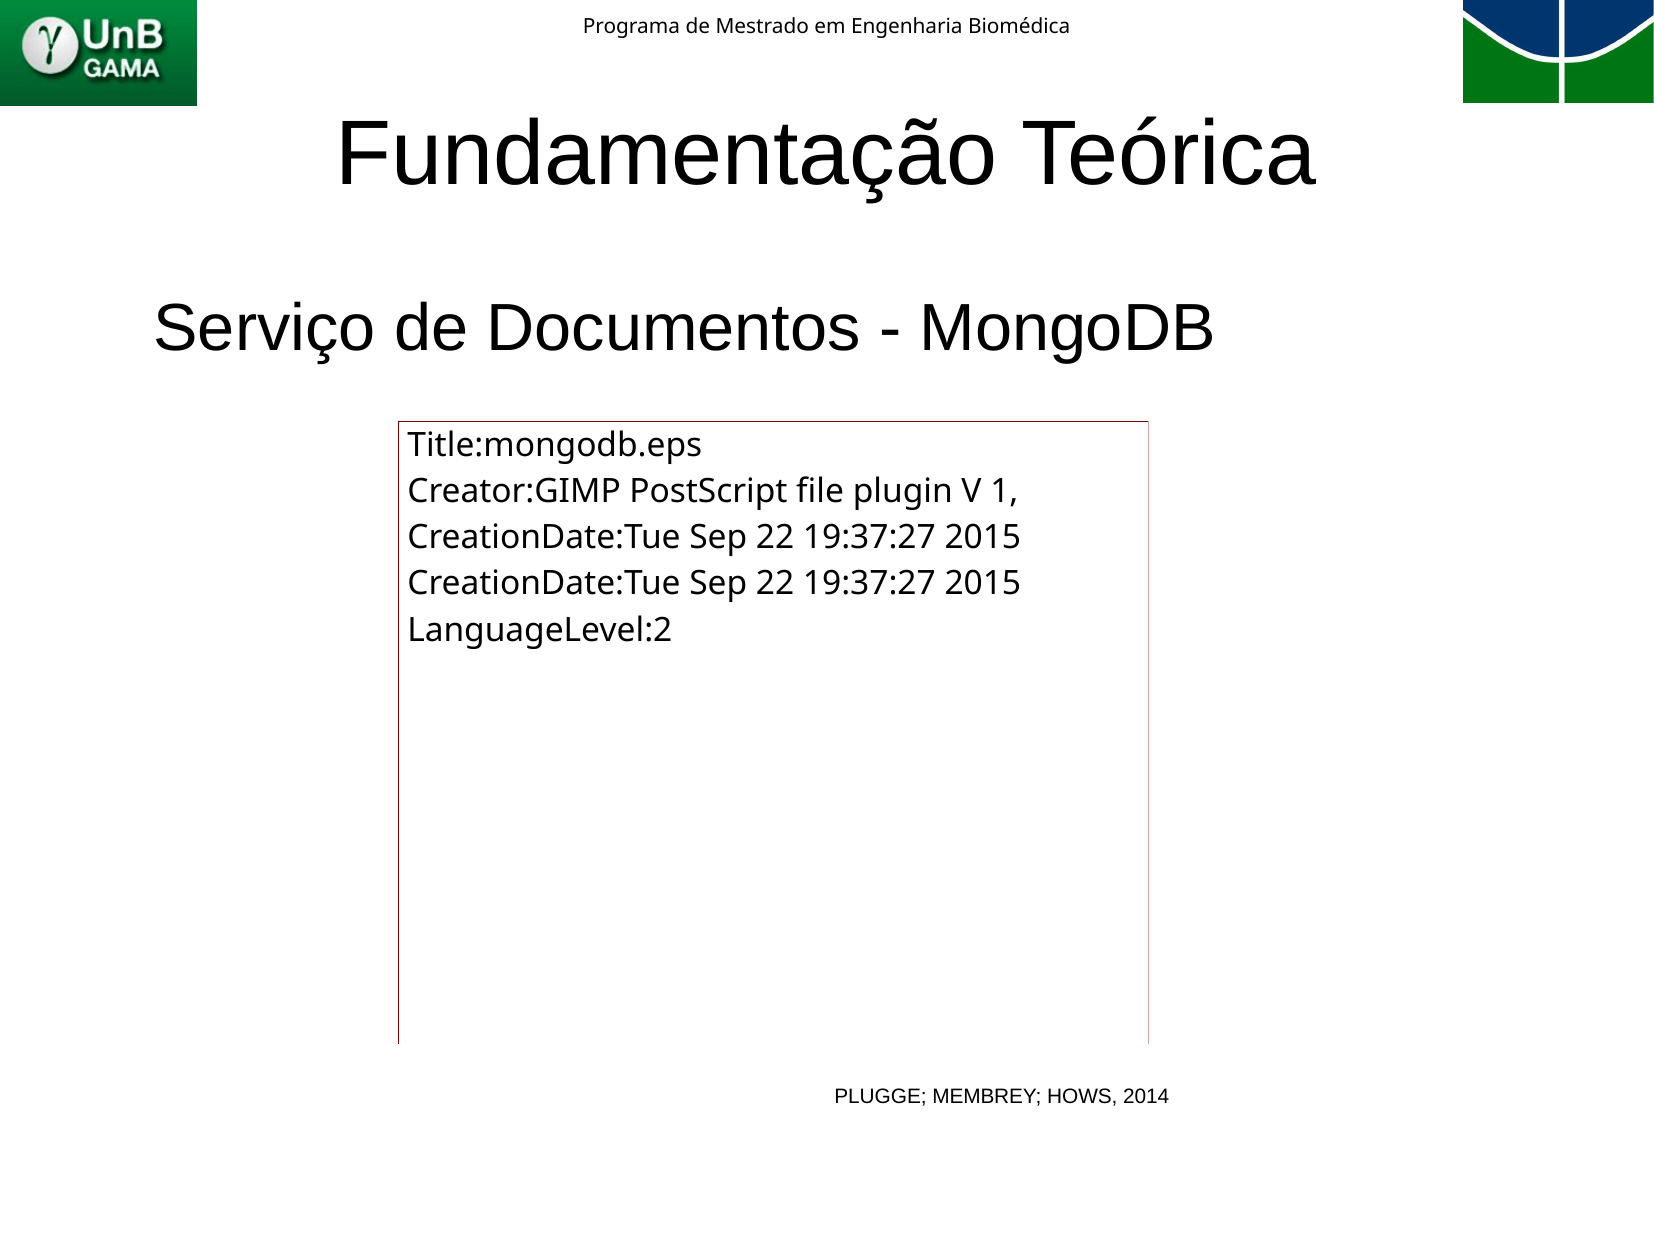

# Fundamentação Teórica
Serviço de Documentos - MongoDB
PLUGGE; MEMBREY; HOWS, 2014